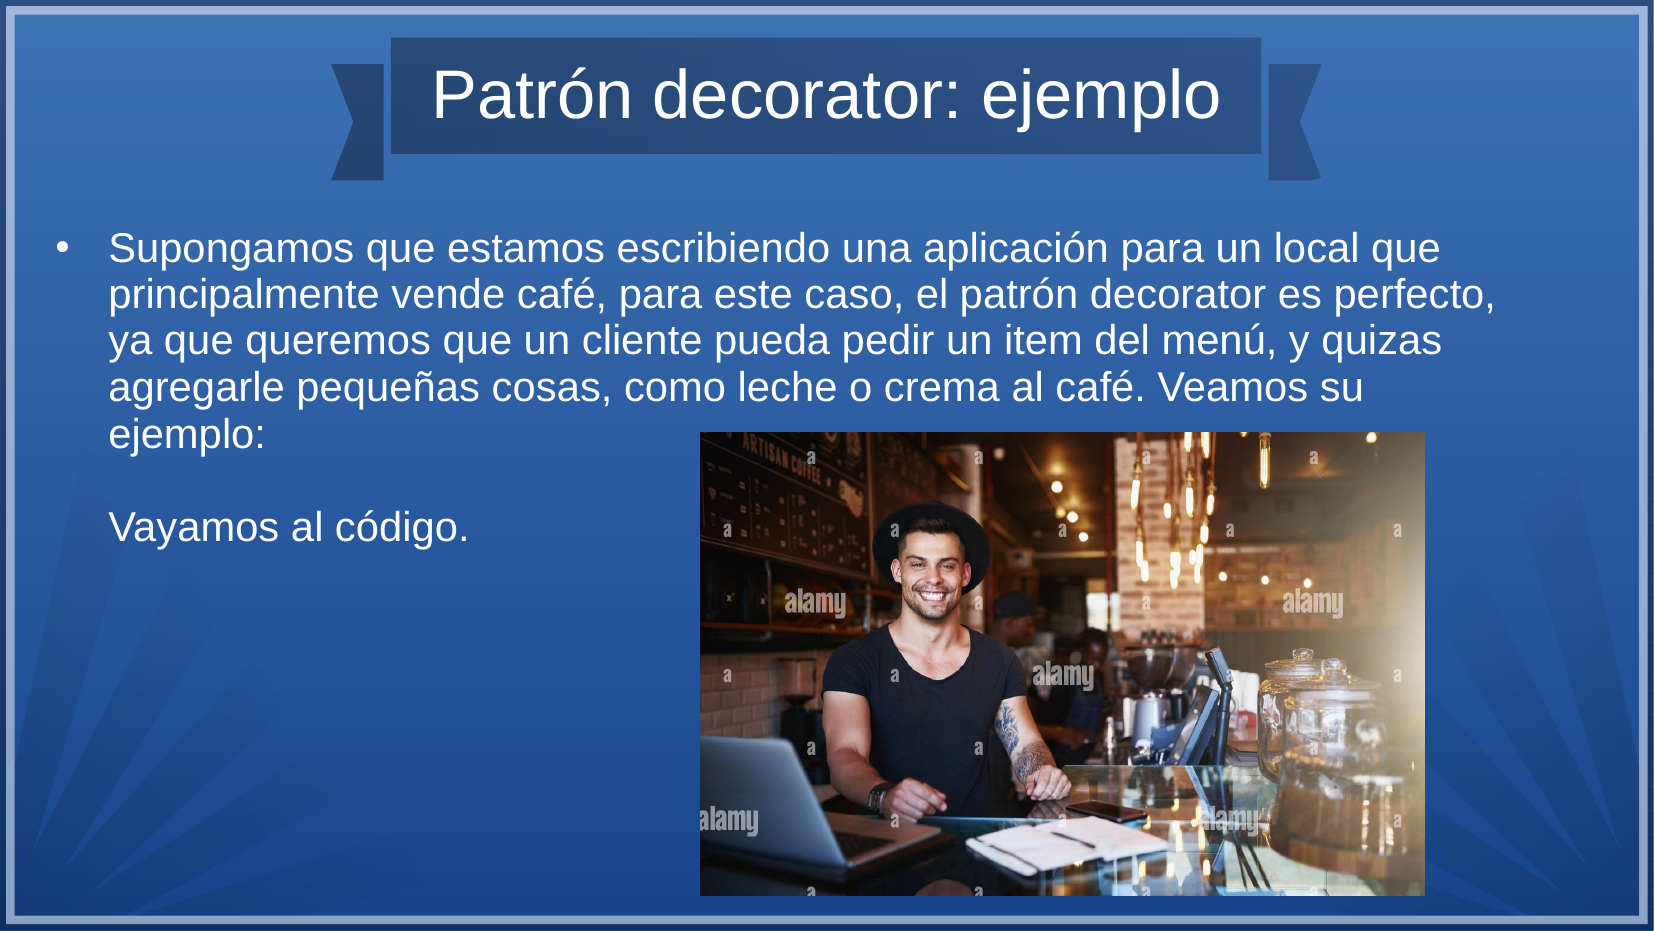

# Patrón decorator: ejemplo
Supongamos que estamos escribiendo una aplicación para un local que principalmente vende café, para este caso, el patrón decorator es perfecto, ya que queremos que un cliente pueda pedir un item del menú, y quizas agregarle pequeñas cosas, como leche o crema al café. Veamos su ejemplo:
Vayamos al código.